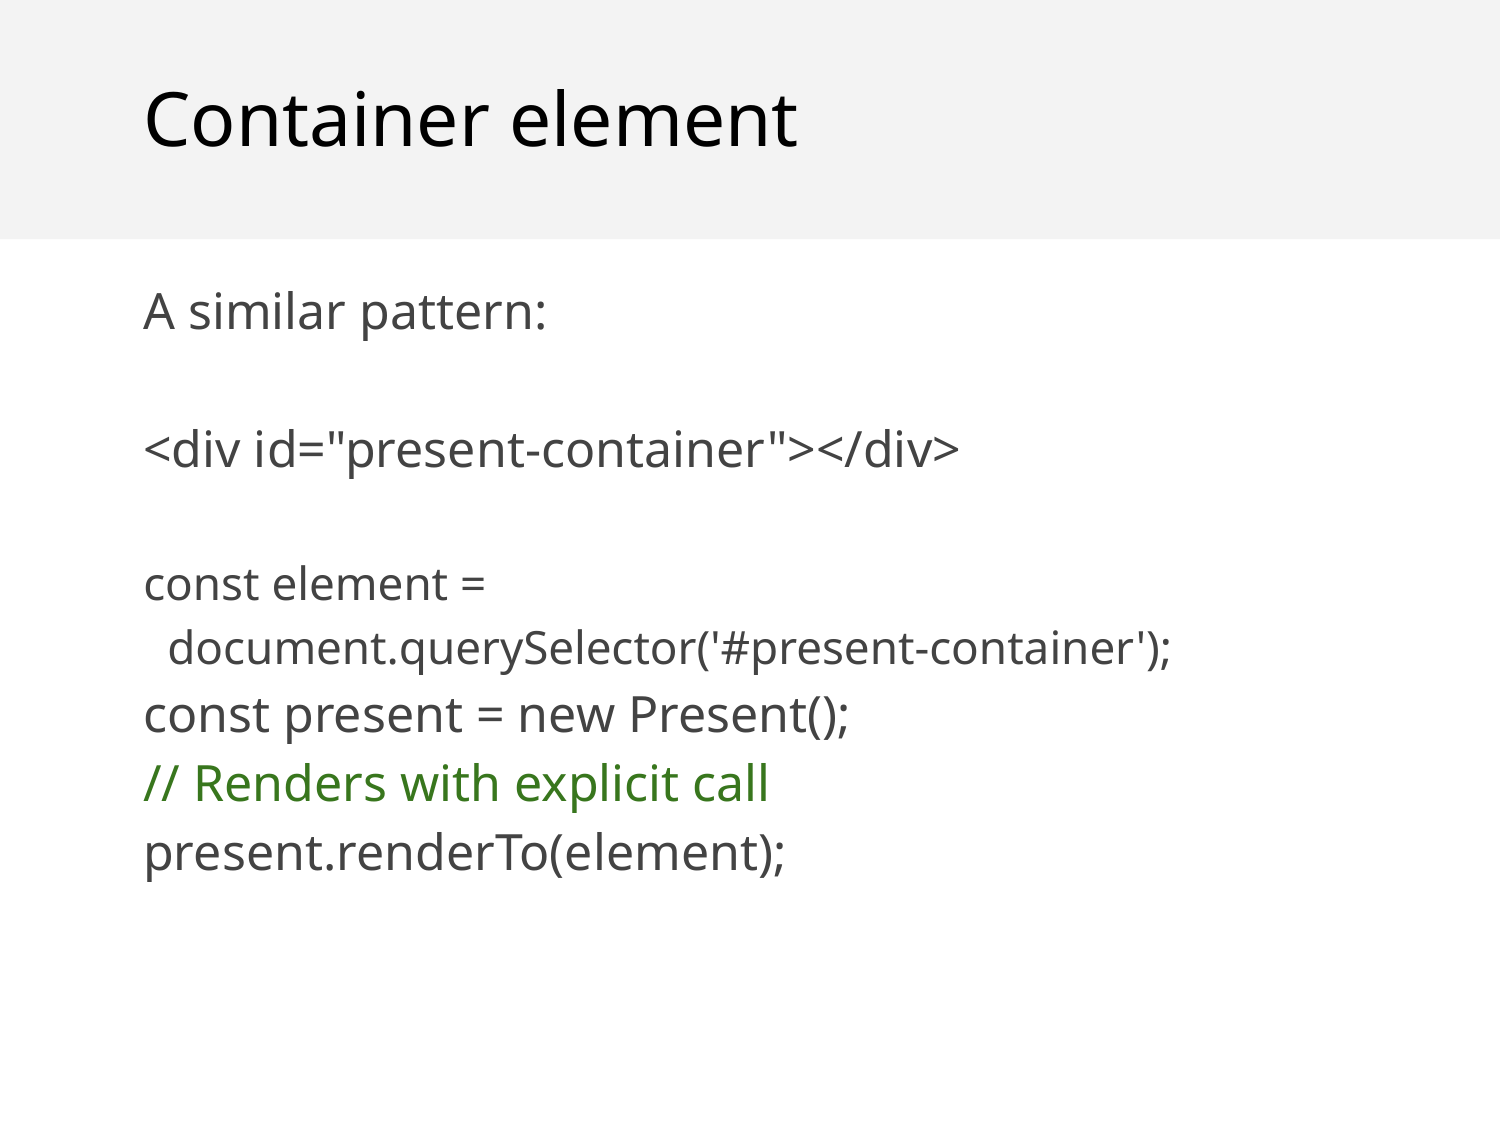

# Container element
A similar pattern:
<div id="present-container"></div>
const element =
 document.querySelector('#present-container');
const present = new Present();
// Renders with explicit call
present.renderTo(element);